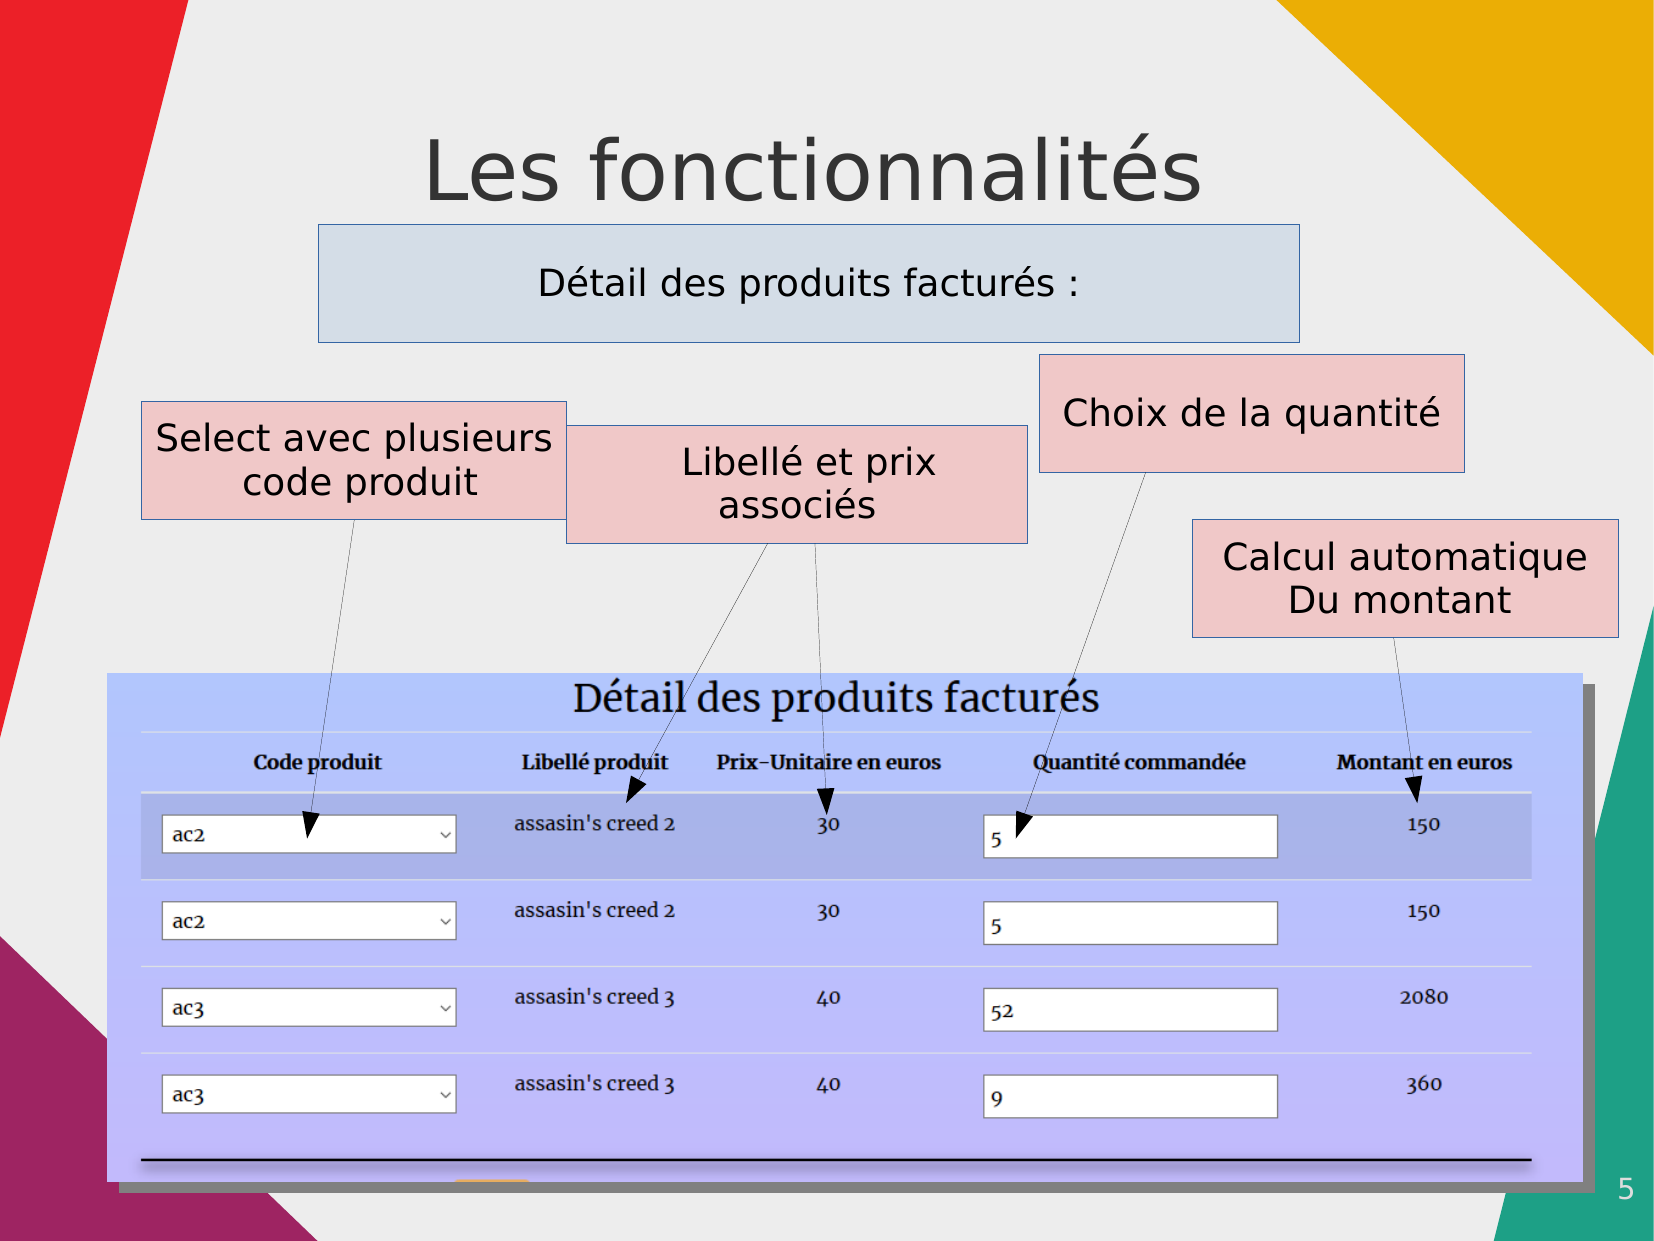

# Les fonctionnalités
Détail des produits facturés :
Choix de la quantité
Select avec plusieurs
 code produit
 Libellé et prix
associés
Calcul automatique
Du montant
5